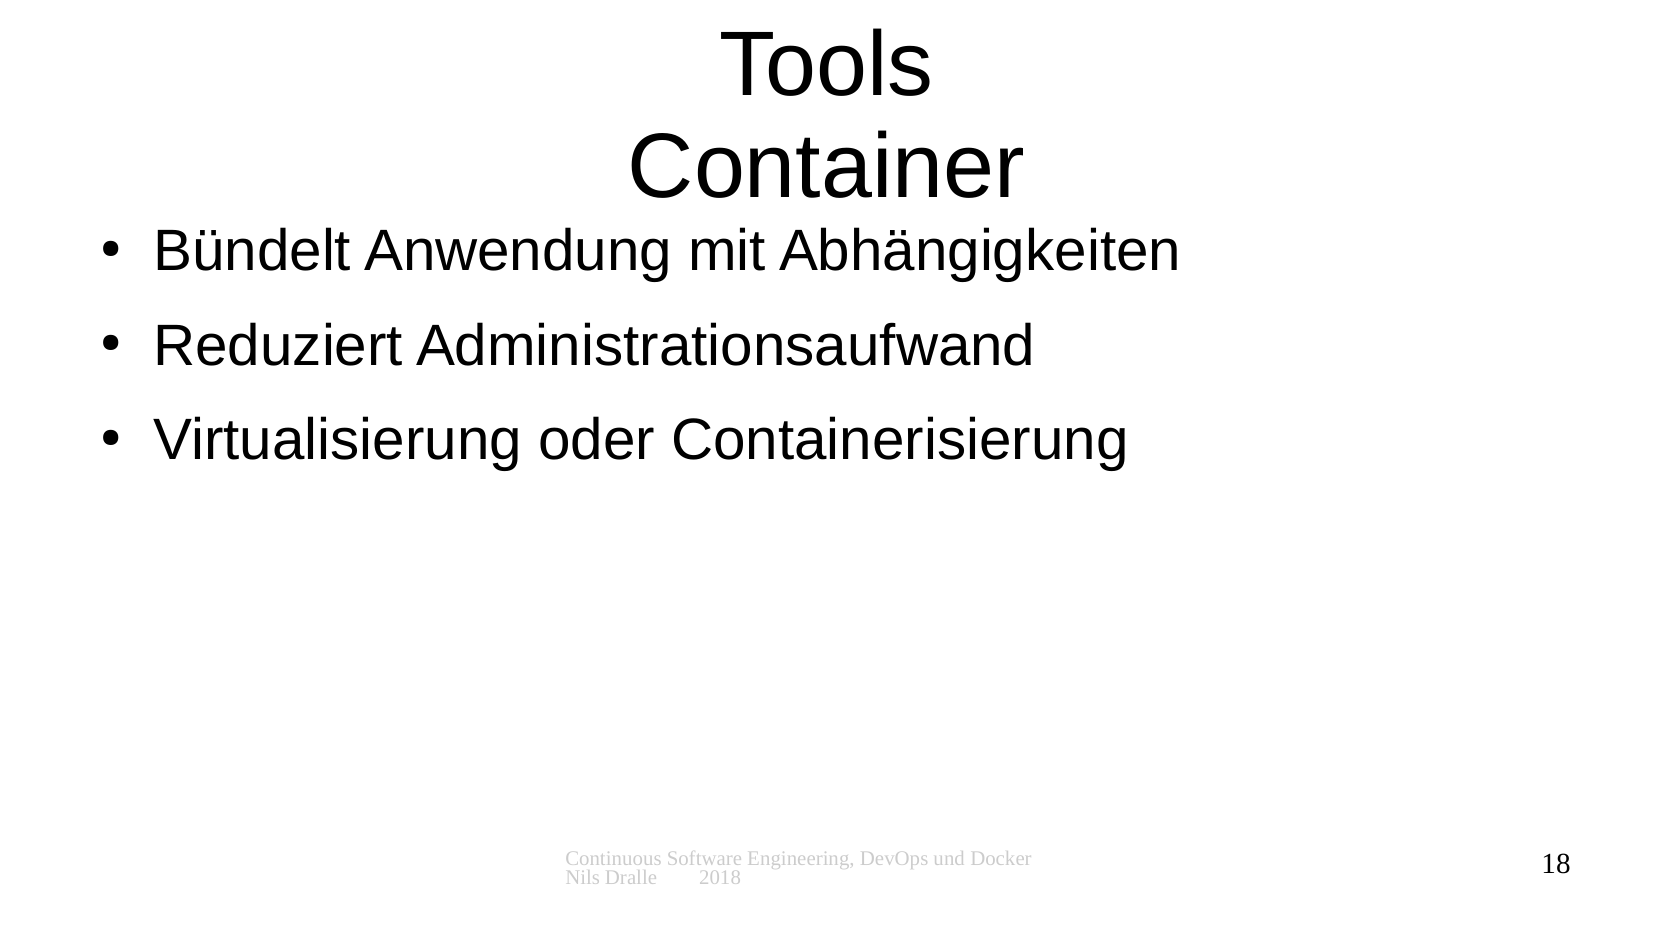

# Tools Container
Bündelt Anwendung mit Abhängigkeiten
Reduziert Administrationsaufwand
Virtualisierung oder Containerisierung
Continuous Software Engineering, DevOps und Docker Nils Dralle 2018
18